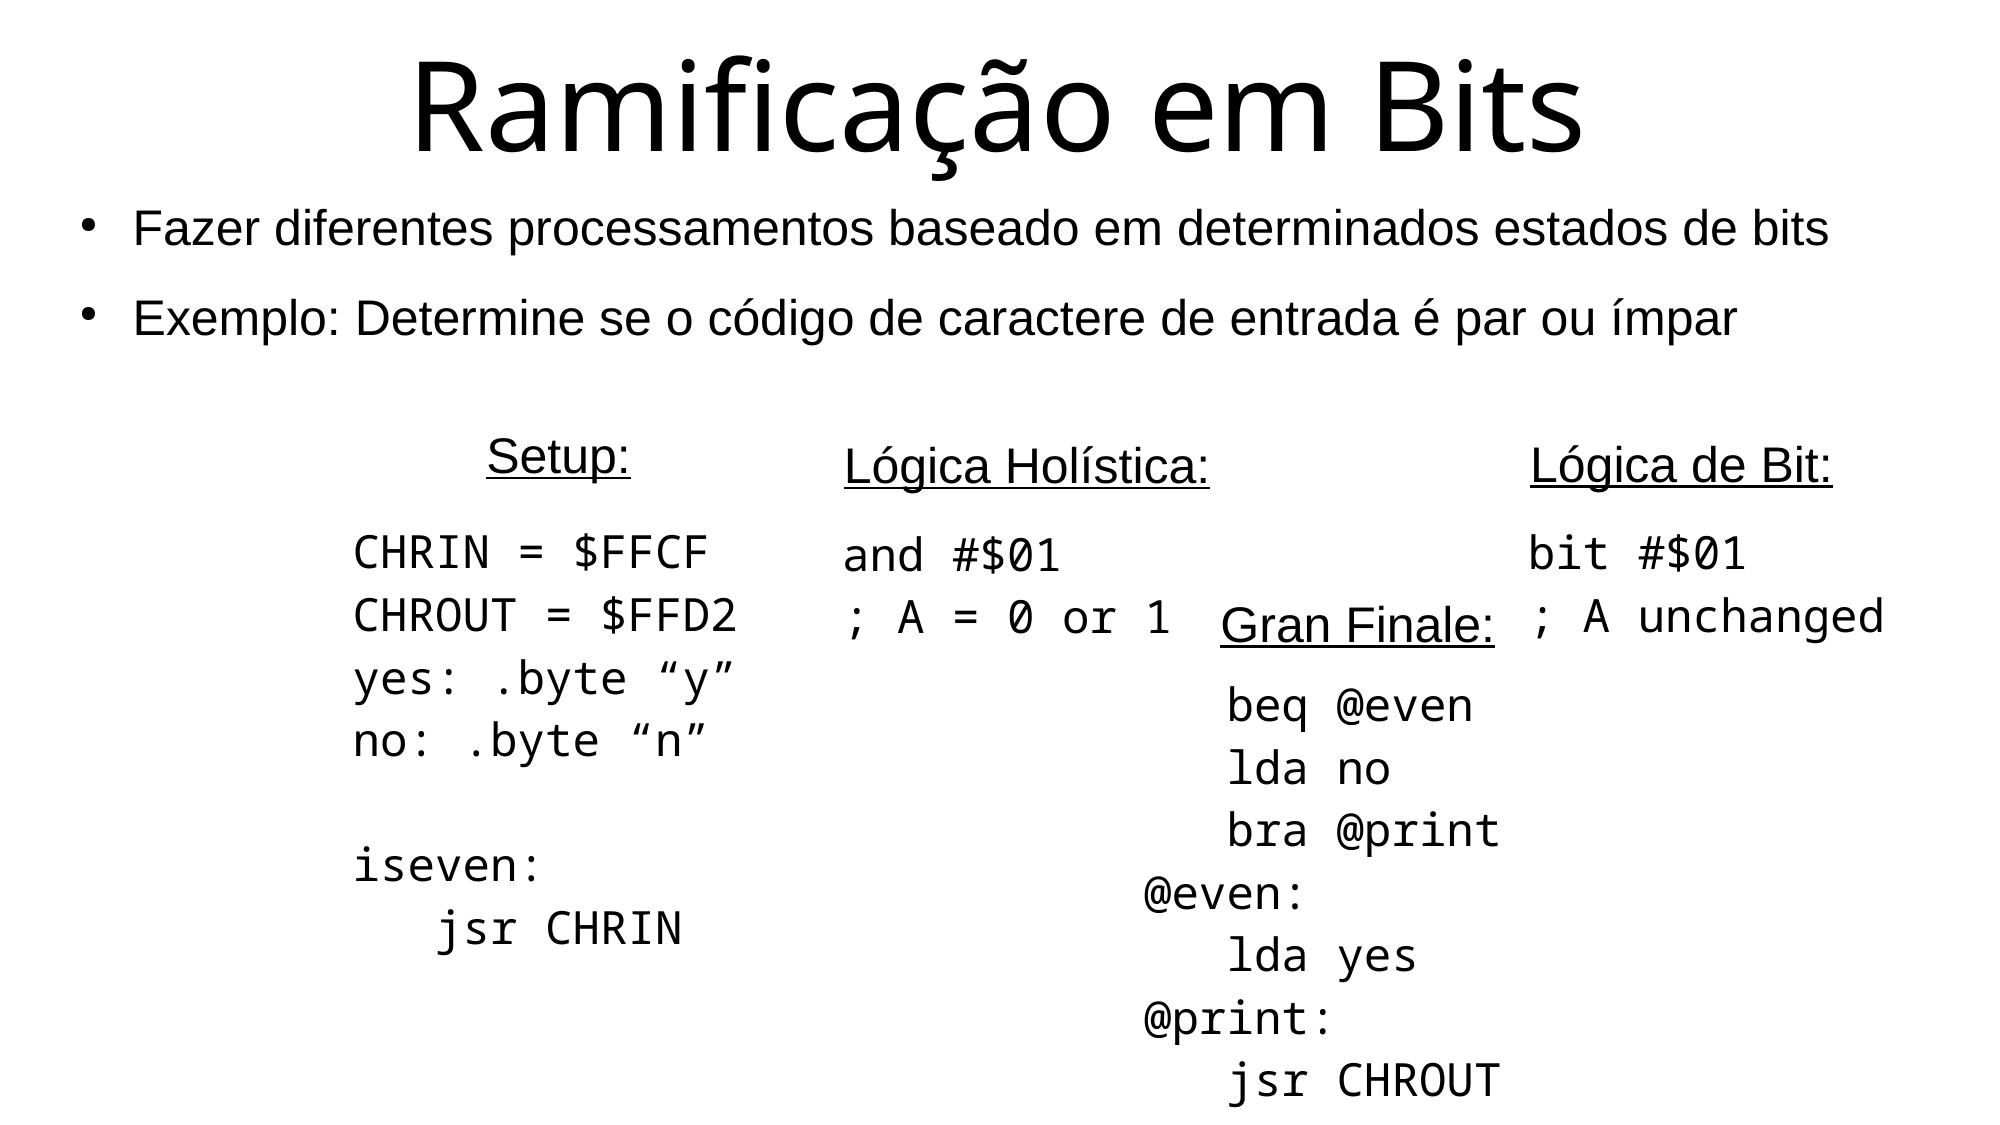

Ramificação em Bits
# Fazer diferentes processamentos baseado em determinados estados de bits
Exemplo: Determine se o código de caractere de entrada é par ou ímpar
Setup:
Lógica de Bit:
Lógica Holística:
CHRIN = $FFCF
CHROUT = $FFD2
yes: .byte “y”
no: .byte “n”
iseven:
 jsr CHRIN
bit #$01
; A unchanged
and #$01
; A = 0 or 1
Gran Finale:
 beq @even
 lda no
 bra @print
@even:
 lda yes
@print:
 jsr CHROUT
 rts